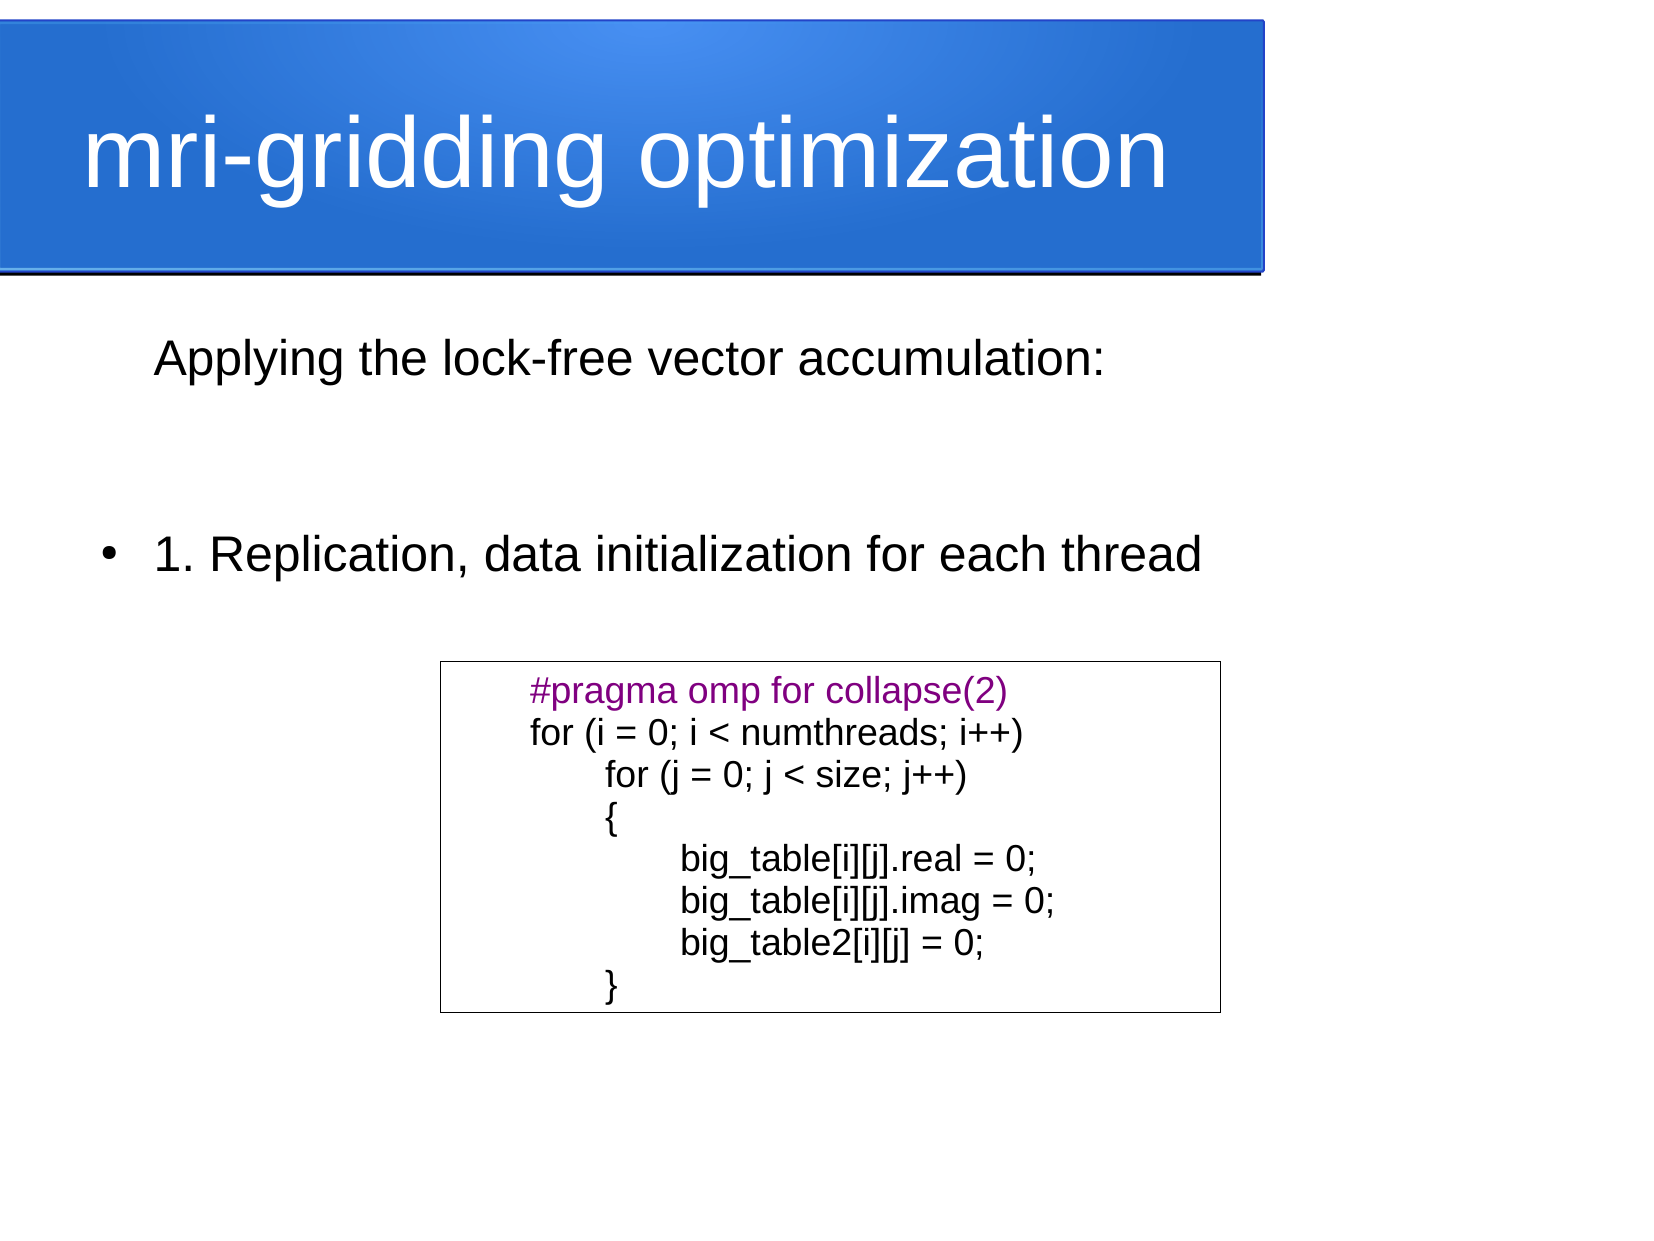

# mri-gridding optimization
Applying the lock-free vector accumulation:
1. Replication, data initialization for each thread
	#pragma omp for collapse(2)
	for (i = 0; i < numthreads; i++)
		for (j = 0; j < size; j++)
		{
			big_table[i][j].real = 0;
			big_table[i][j].imag = 0;
			big_table2[i][j] = 0;
		}